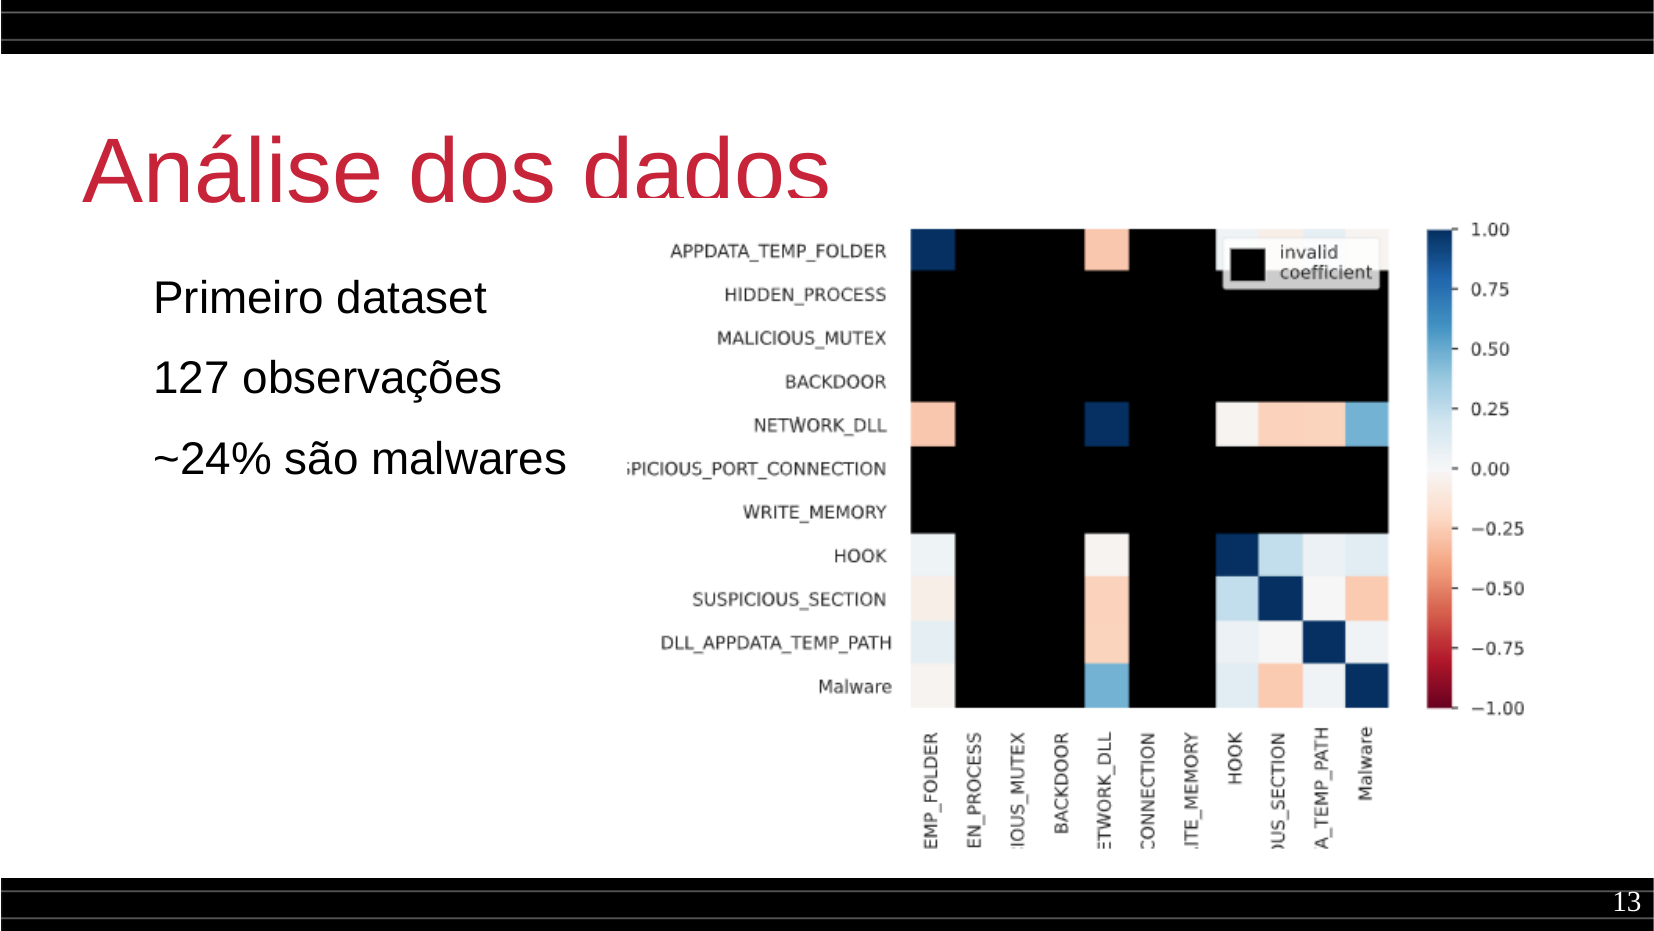

# Análise dos dados
Primeiro dataset
127 observações
~24% são malwares